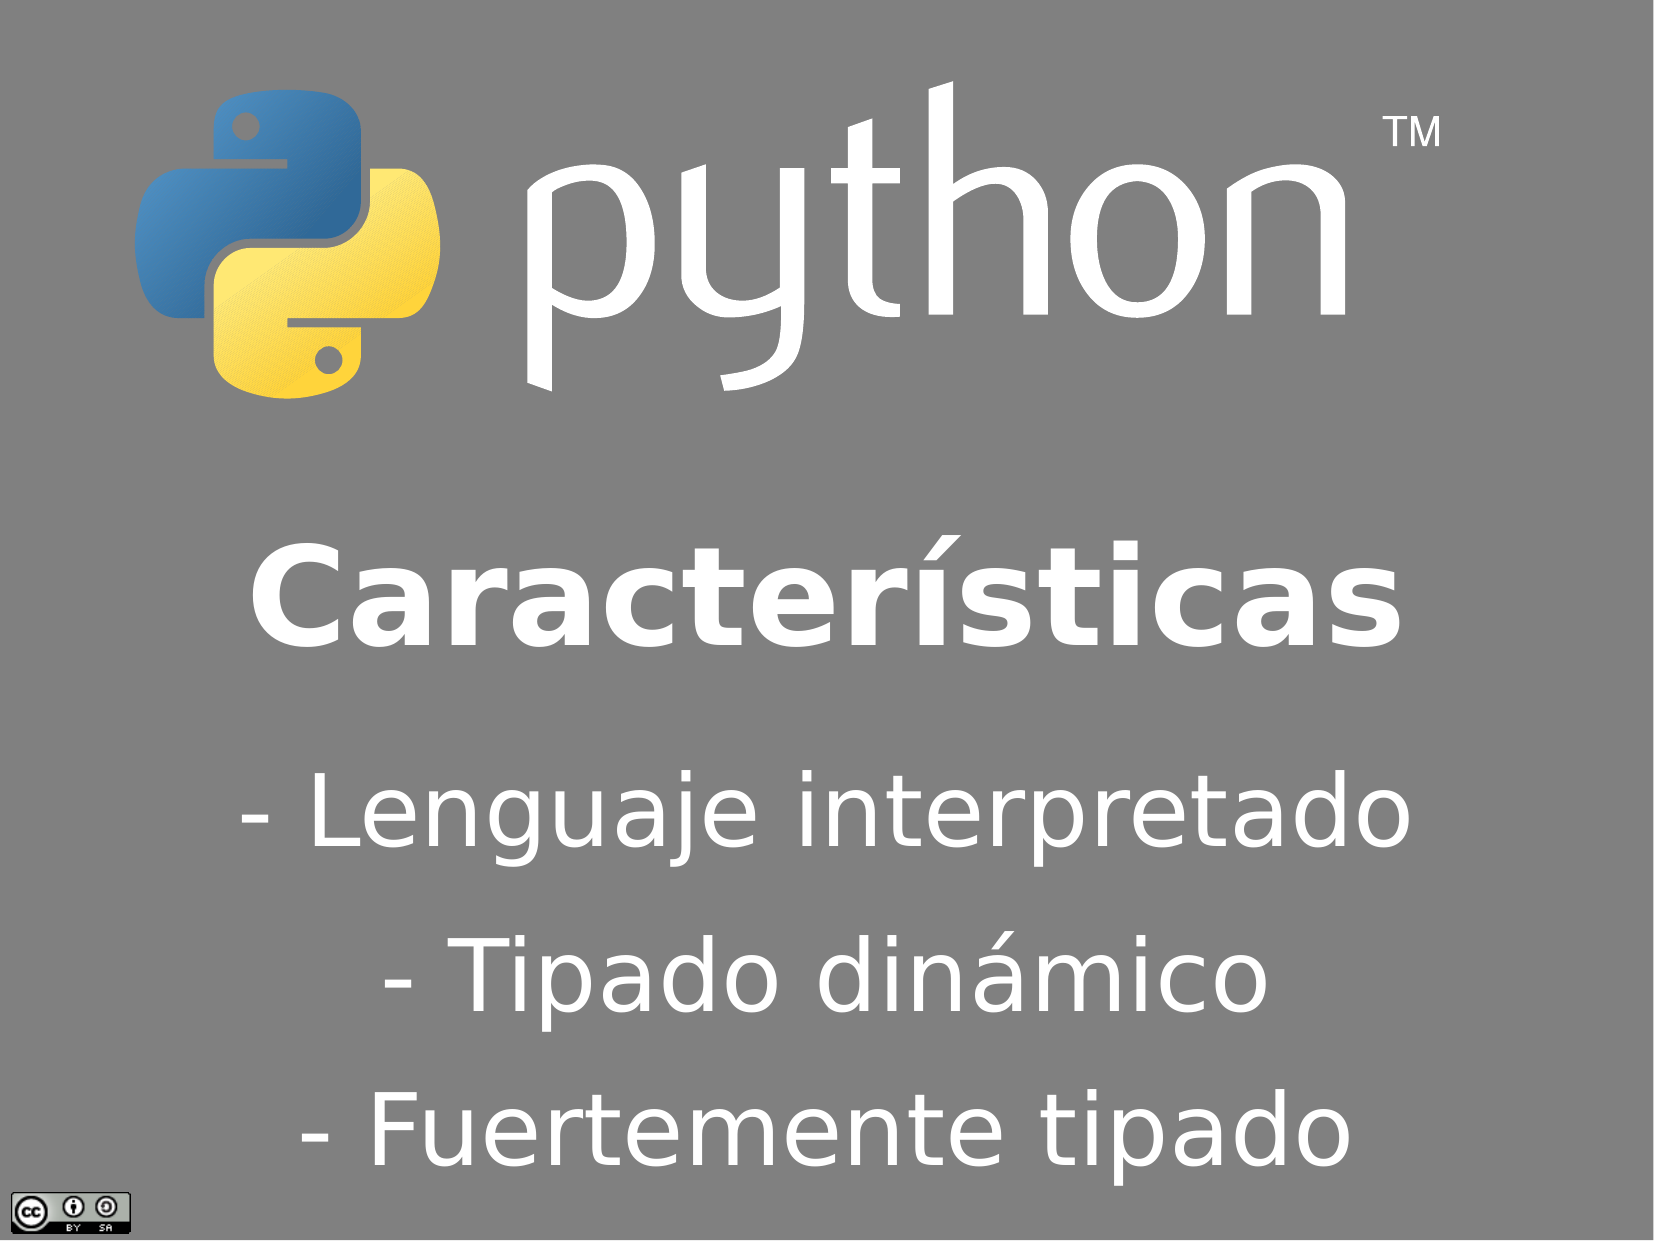

Características
- Lenguaje interpretado
- Tipado dinámico
- Fuertemente tipado